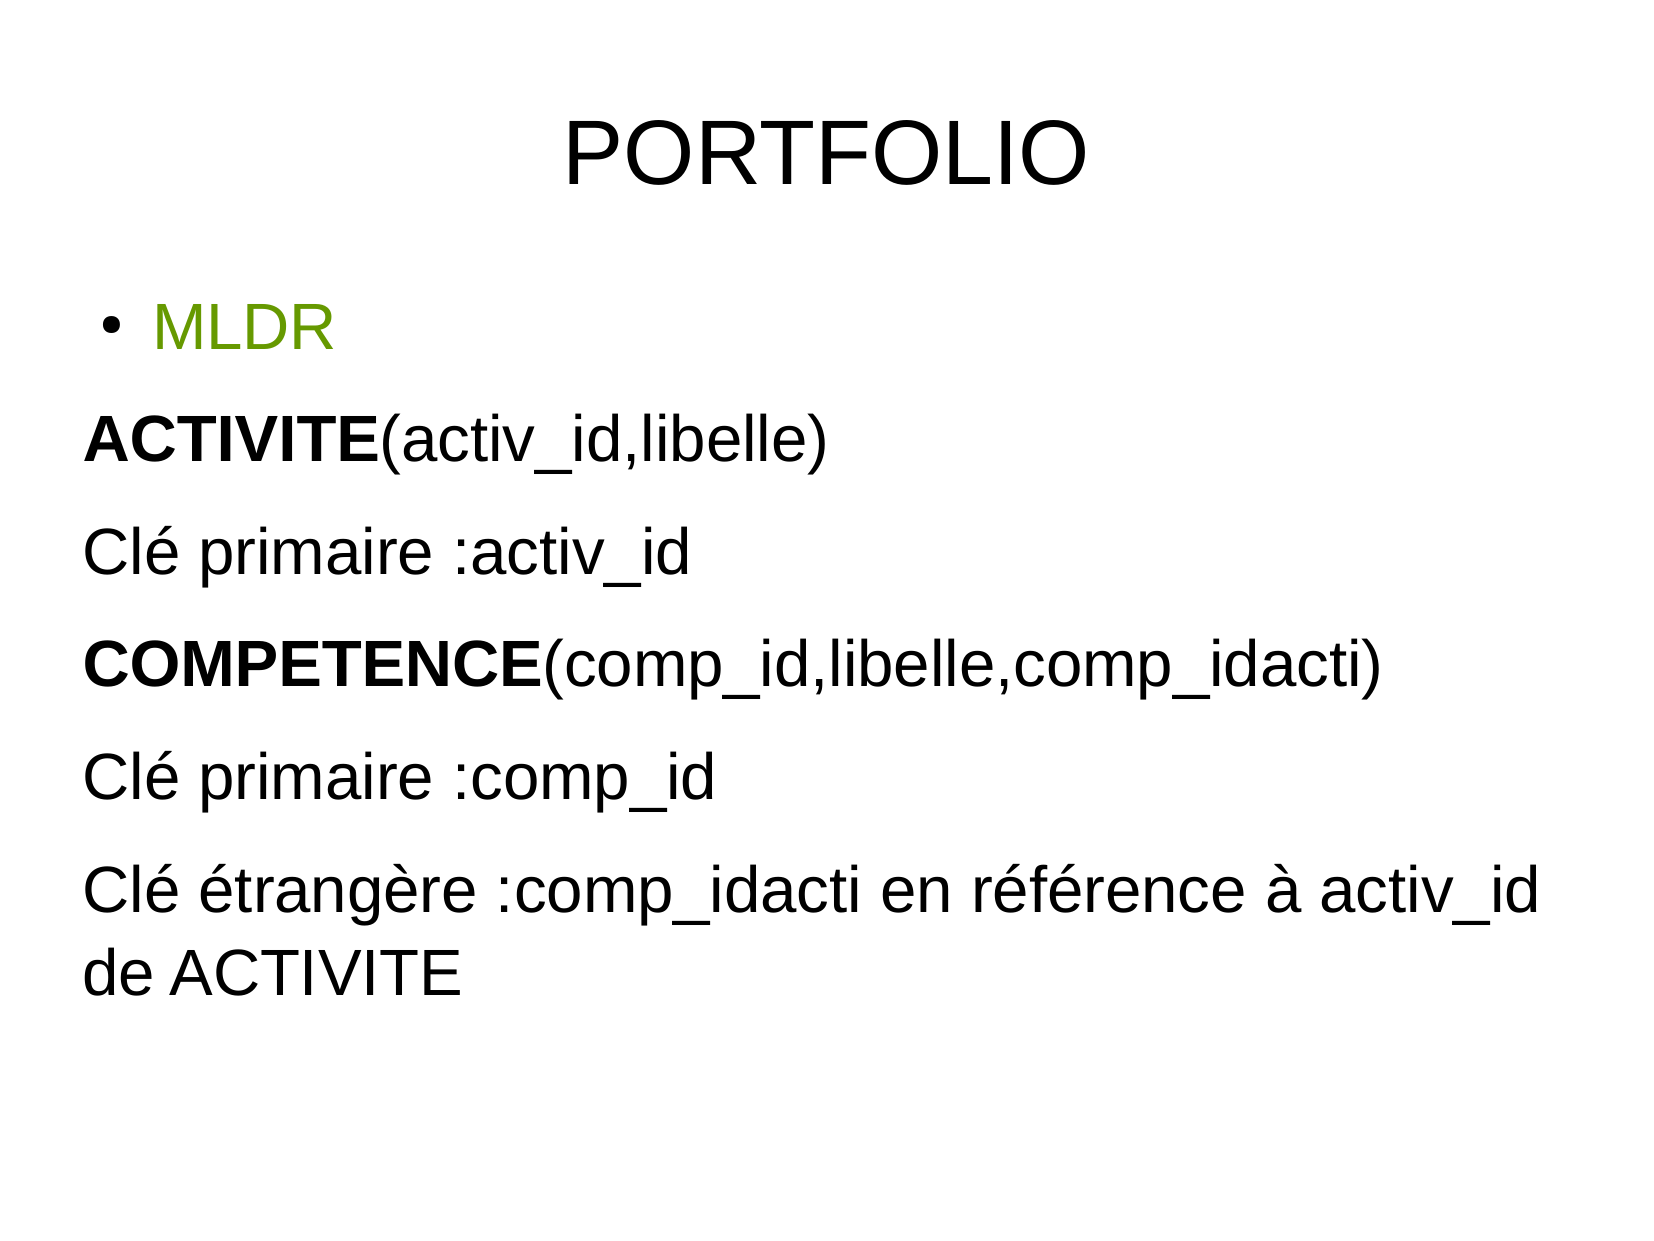

# PORTFOLIO
MLDR
ACTIVITE(activ_id,libelle)
Clé primaire :activ_id
COMPETENCE(comp_id,libelle,comp_idacti)
Clé primaire :comp_id
Clé étrangère :comp_idacti en référence à activ_id de ACTIVITE